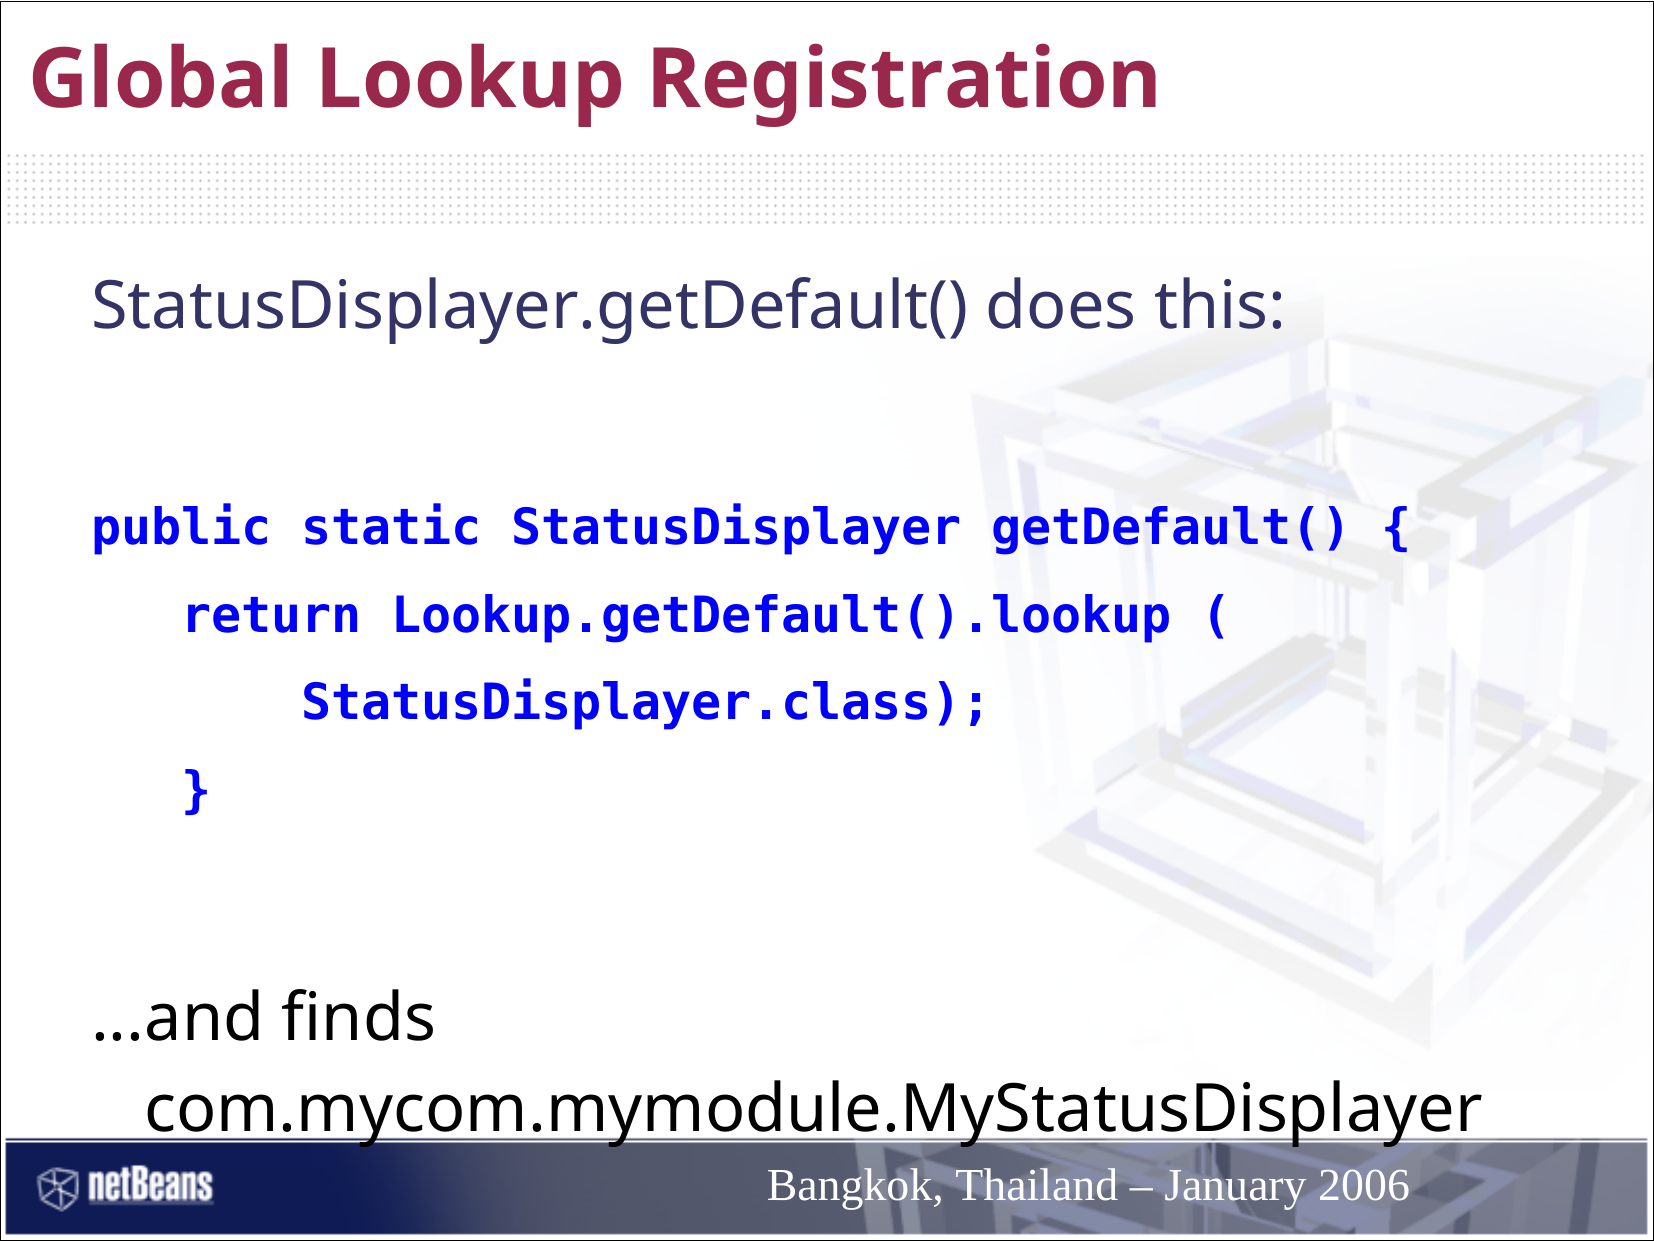

# Global Lookup Registration
StatusDisplayer.getDefault() does this:
public static StatusDisplayer getDefault() {
 return Lookup.getDefault().lookup (
 StatusDisplayer.class);
 }
...and finds com.mycom.mymodule.MyStatusDisplayer